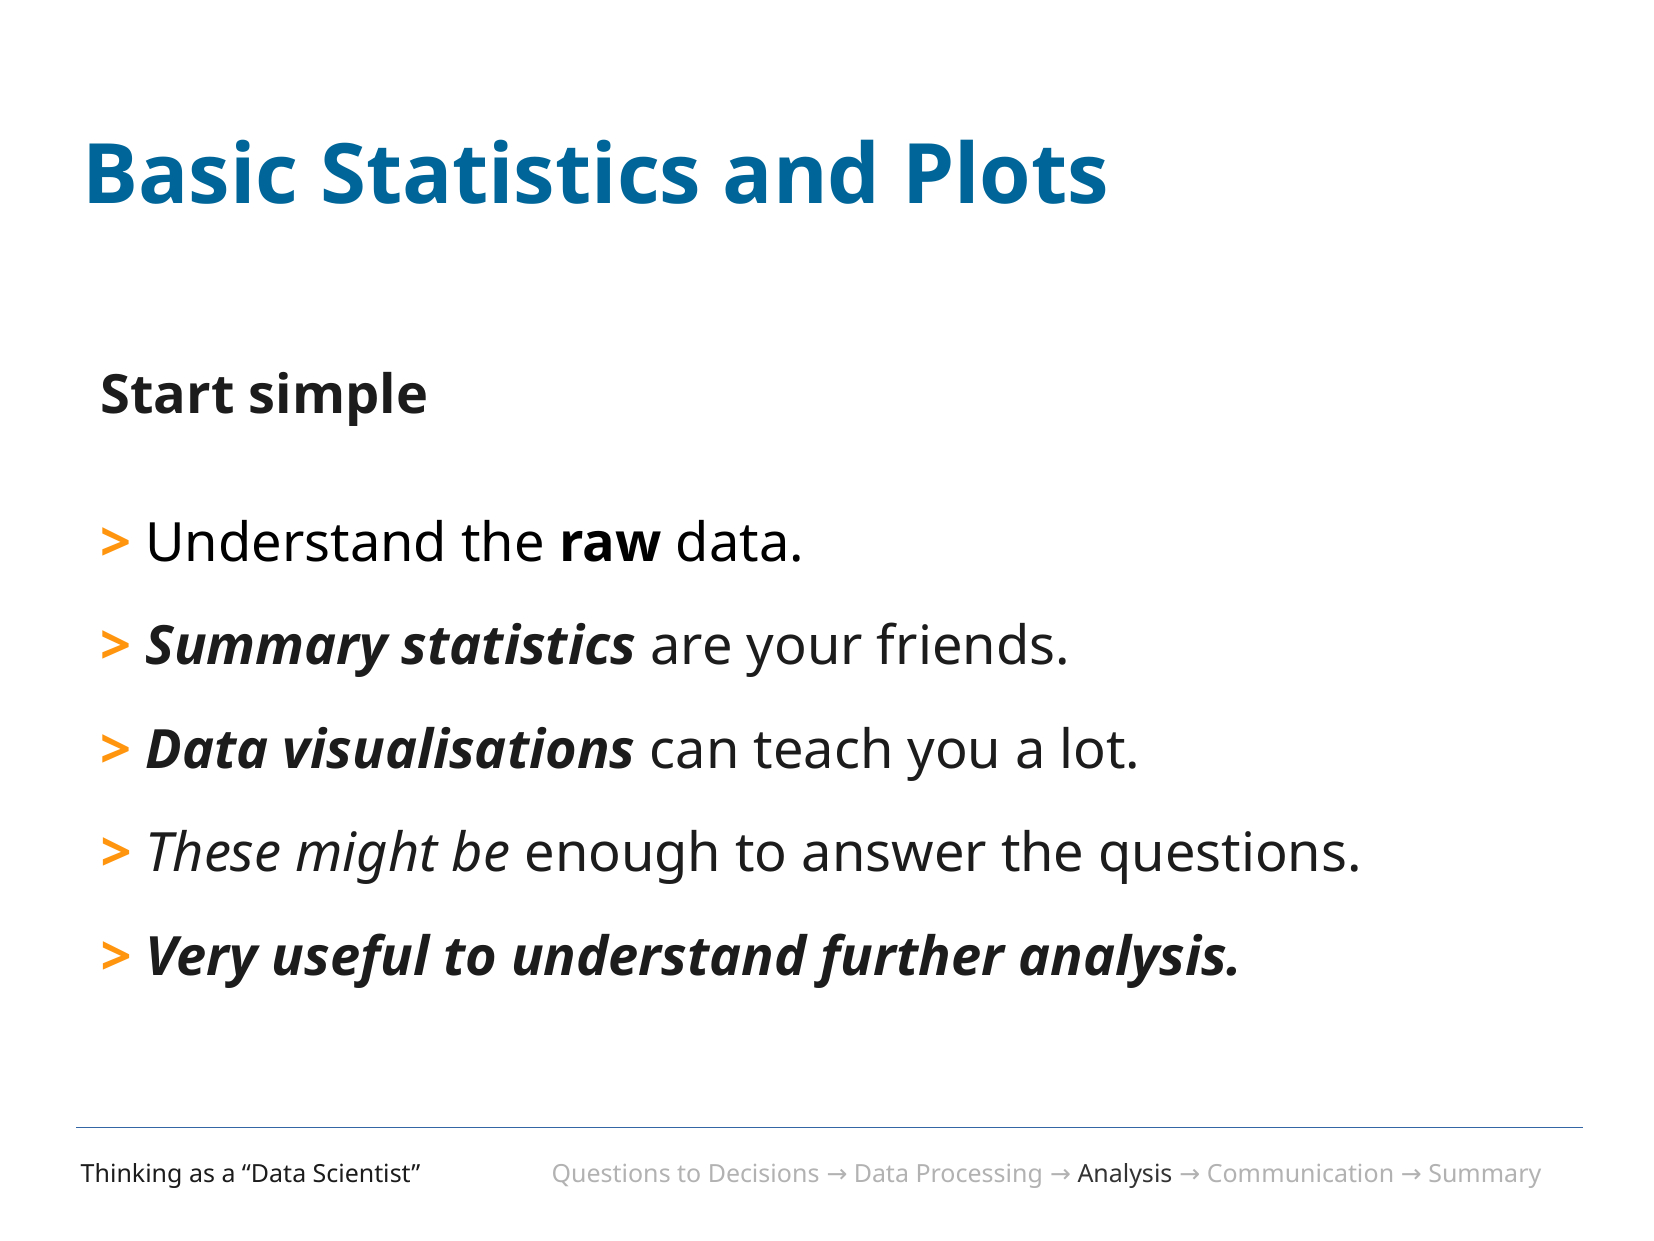

# Basic Statistics and Plots
Start simple
> Understand the raw data.
> Summary statistics are your friends.
> Data visualisations can teach you a lot.
> These might be enough to answer the questions.
> Very useful to understand further analysis.
Thinking as a “Data Scientist”
Questions to Decisions → Data Processing → Analysis → Communication → Summary